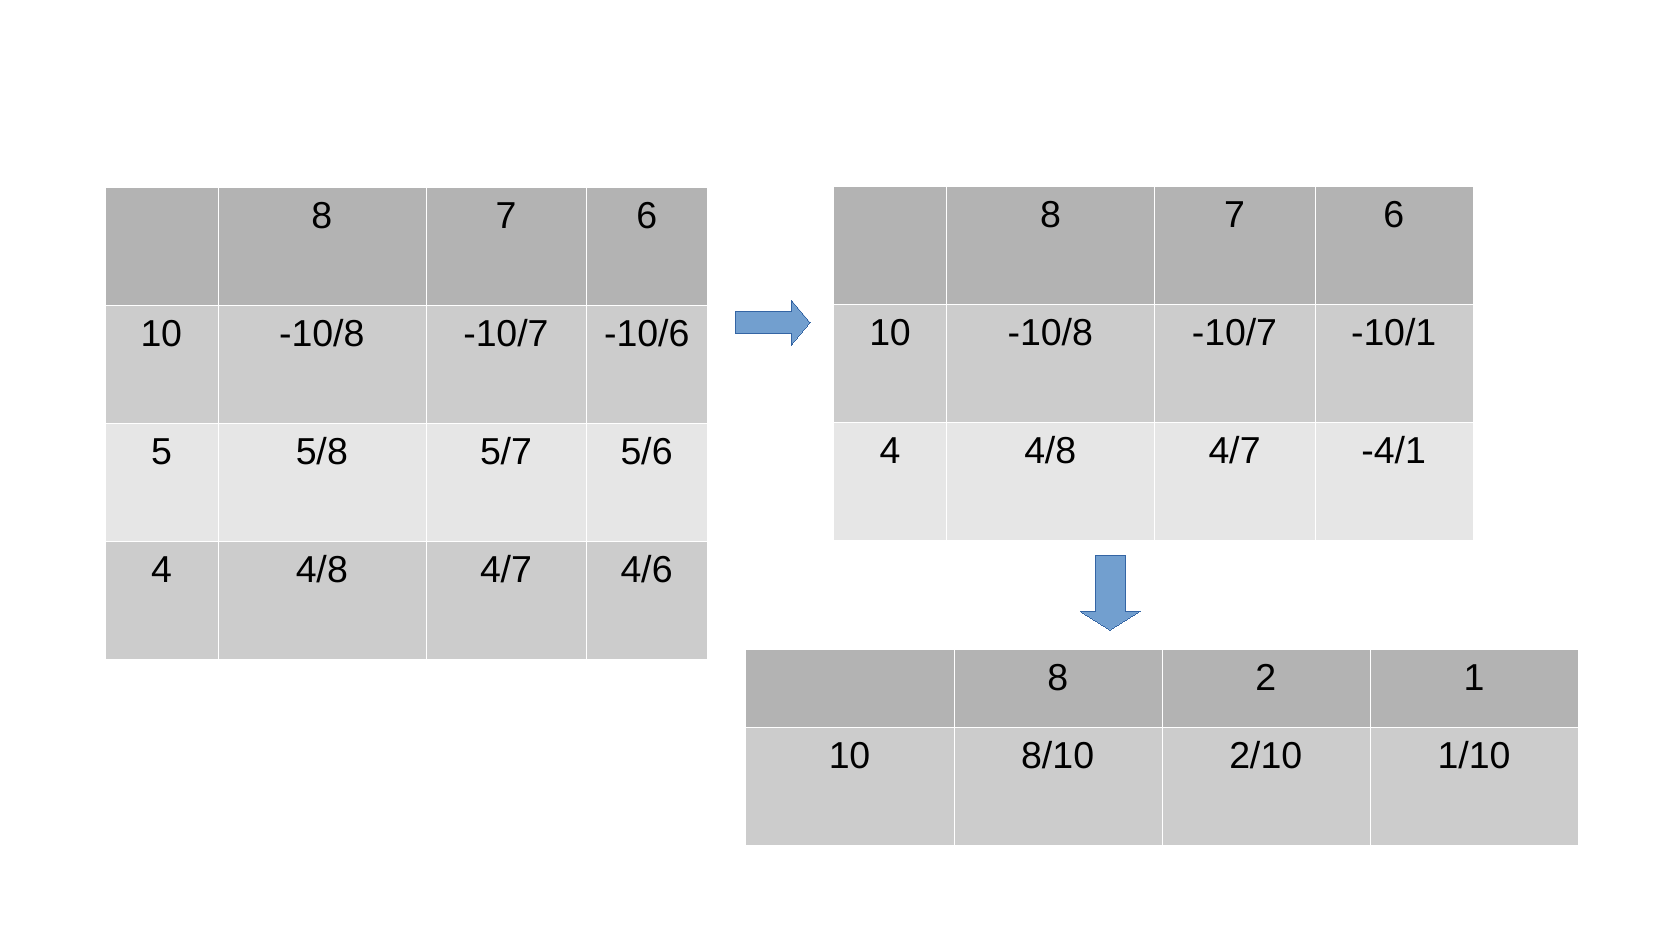

| | 8 | 7 | 6 |
| --- | --- | --- | --- |
| 10 | -10/8 | -10/7 | -10/1 |
| 4 | 4/8 | 4/7 | -4/1 |
| | 8 | 7 | 6 |
| --- | --- | --- | --- |
| 10 | -10/8 | -10/7 | -10/6 |
| 5 | 5/8 | 5/7 | 5/6 |
| 4 | 4/8 | 4/7 | 4/6 |
| | 8 | 2 | 1 |
| --- | --- | --- | --- |
| 10 | 8/10 | 2/10 | 1/10 |